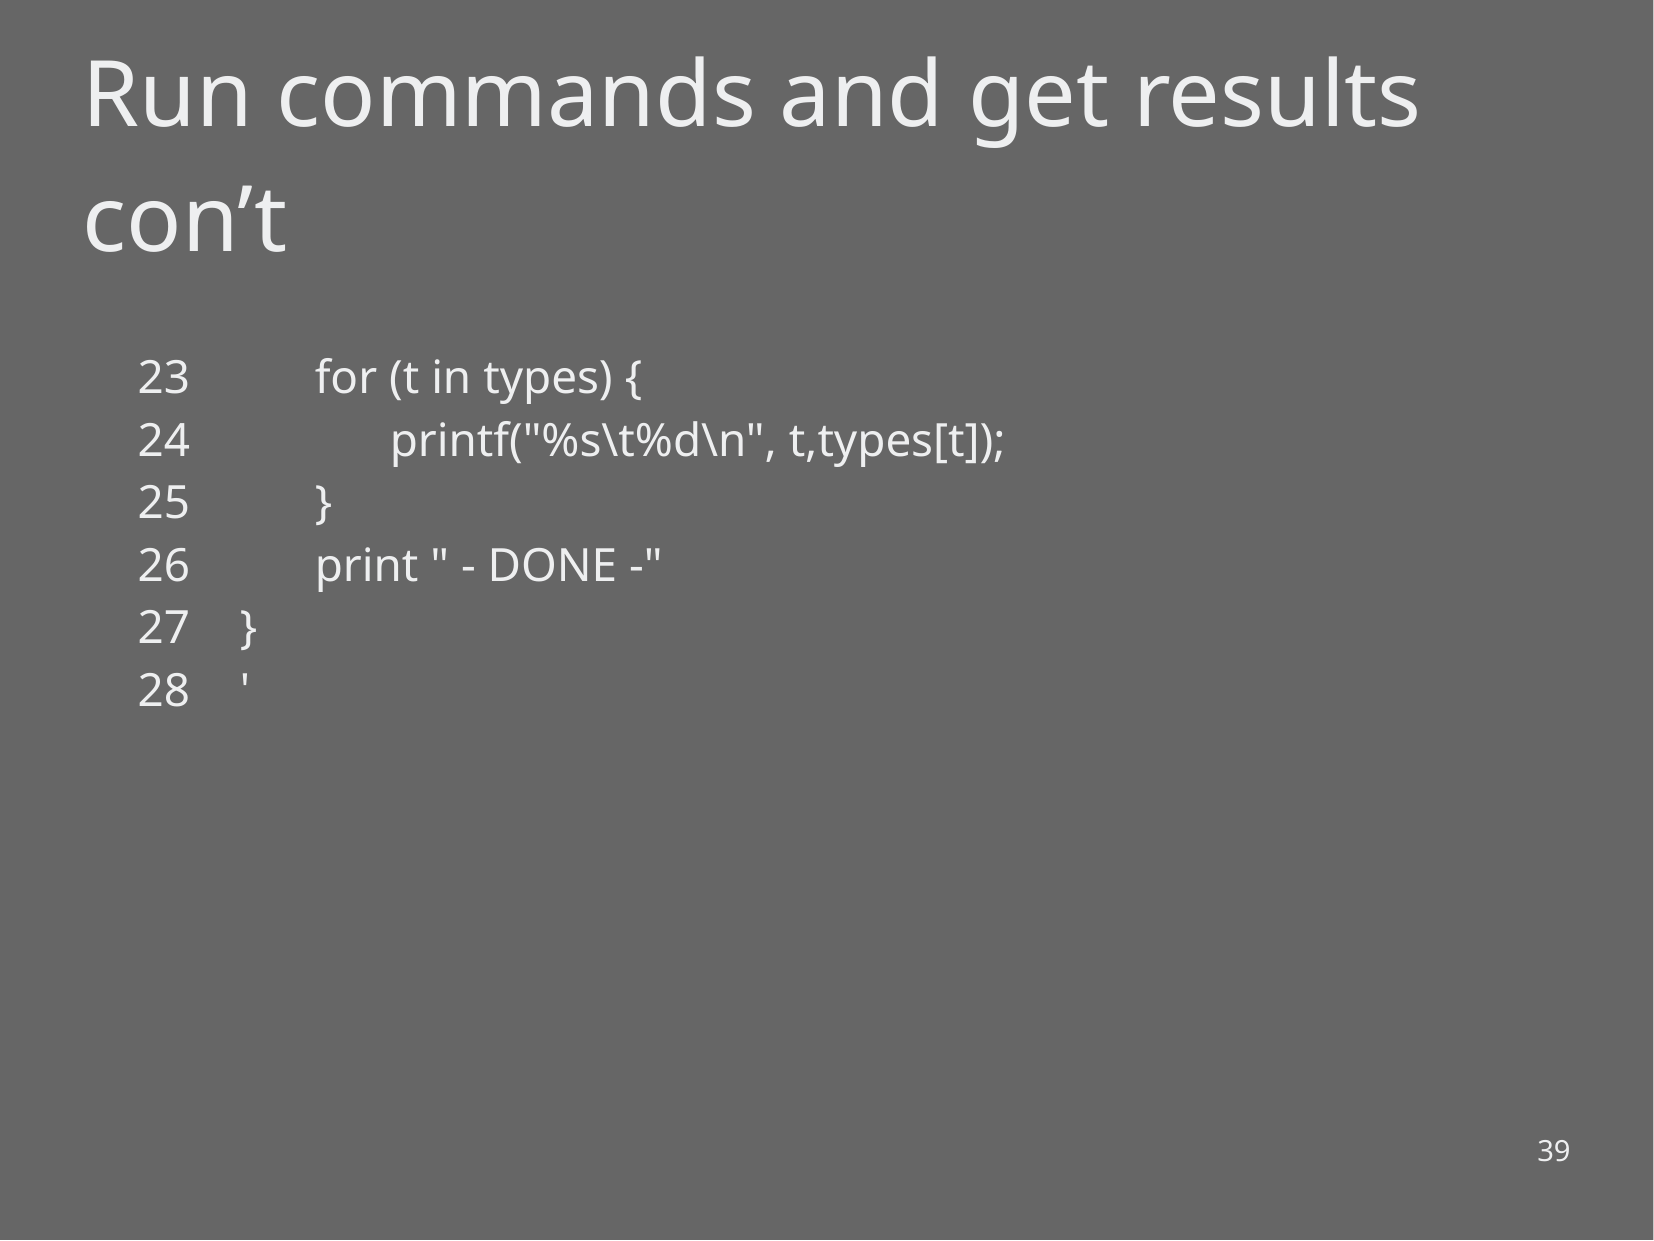

# Run commands and get results con’t
 23		for (t in types) {
 24			printf("%s\t%d\n", t,types[t]);
 25		}
 26		print " - DONE -"
 27	}
 28	'
39